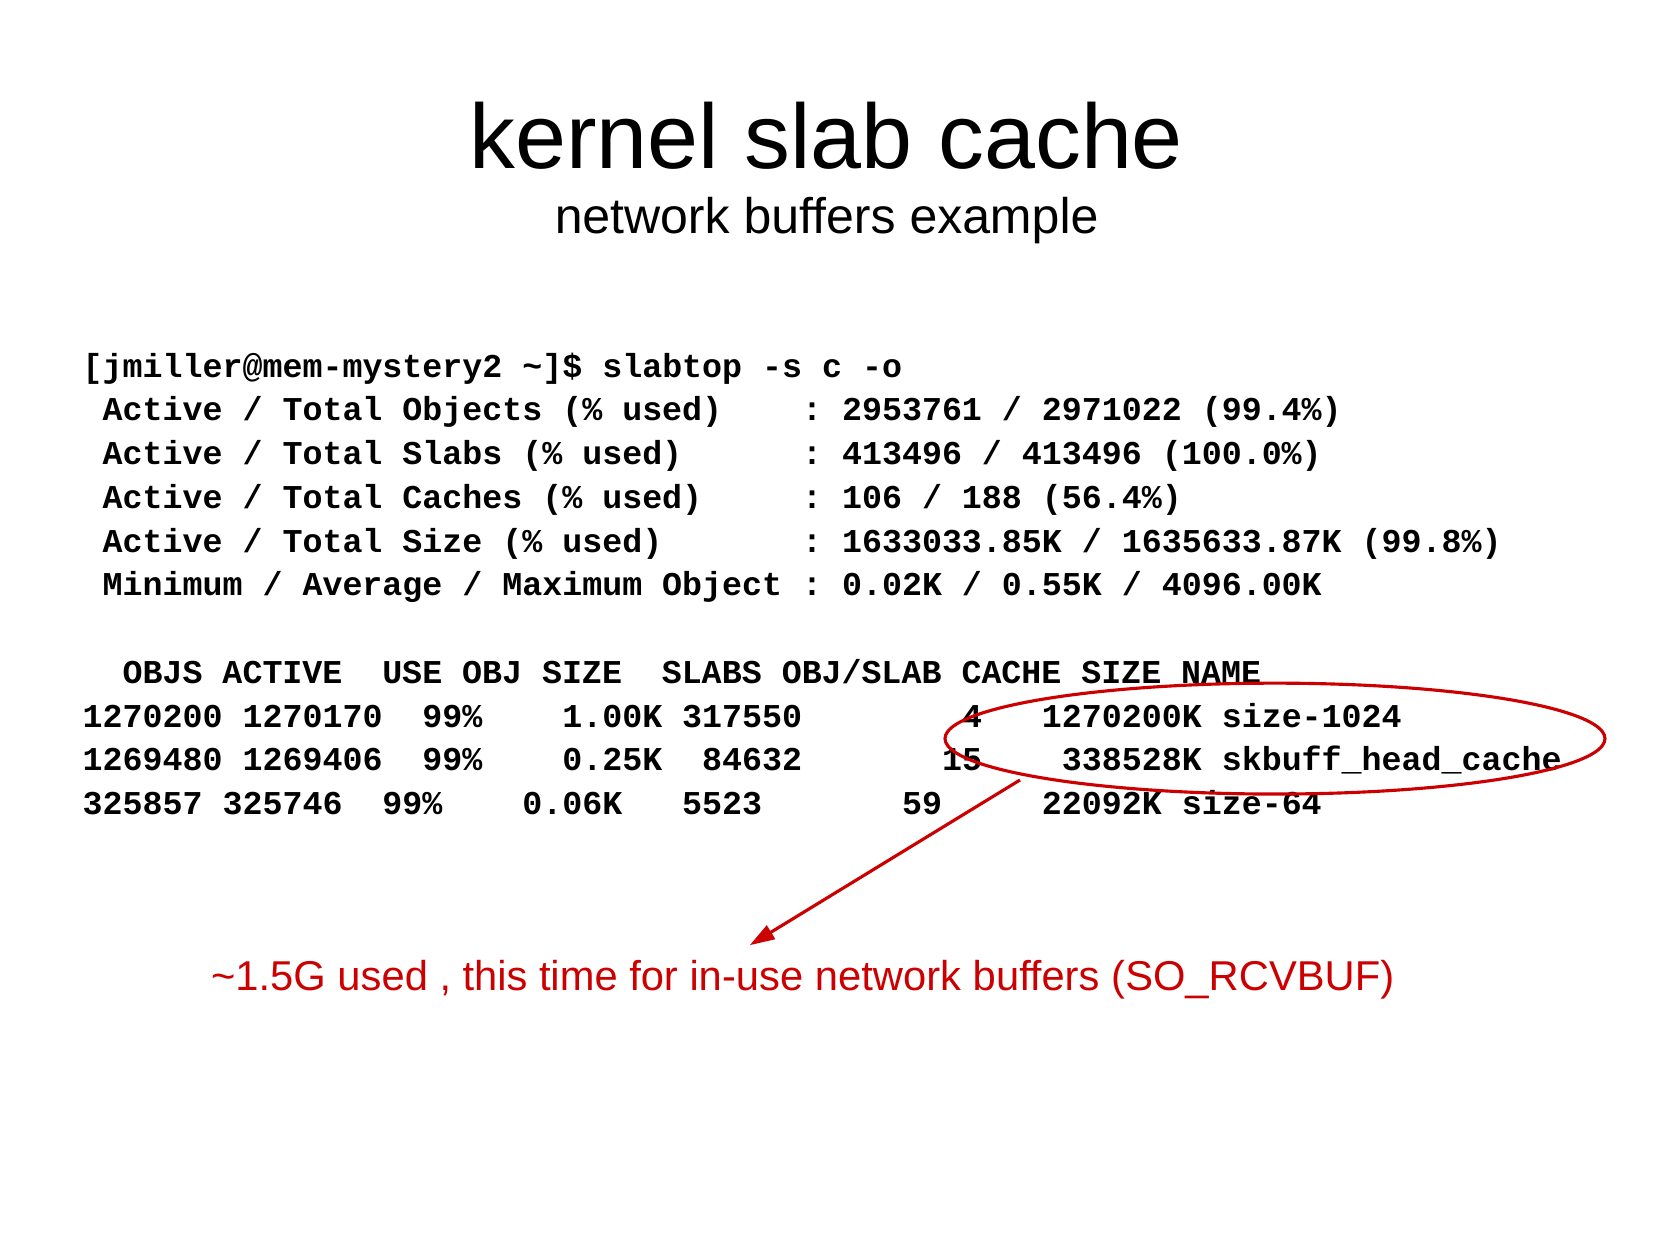

# kernel slab cache network buffers example
[jmiller@mem-mystery2 ~]$ slabtop -s c -o
 Active / Total Objects (% used) : 2953761 / 2971022 (99.4%)
 Active / Total Slabs (% used) : 413496 / 413496 (100.0%)
 Active / Total Caches (% used) : 106 / 188 (56.4%)
 Active / Total Size (% used) : 1633033.85K / 1635633.87K (99.8%)
 Minimum / Average / Maximum Object : 0.02K / 0.55K / 4096.00K
 OBJS ACTIVE USE OBJ SIZE SLABS OBJ/SLAB CACHE SIZE NAME
1270200 1270170 99% 1.00K 317550 4 1270200K size-1024
1269480 1269406 99% 0.25K 84632 15 338528K skbuff_head_cache
325857 325746 99% 0.06K 5523 59 22092K size-64
~1.5G used , this time for in-use network buffers (SO_RCVBUF)